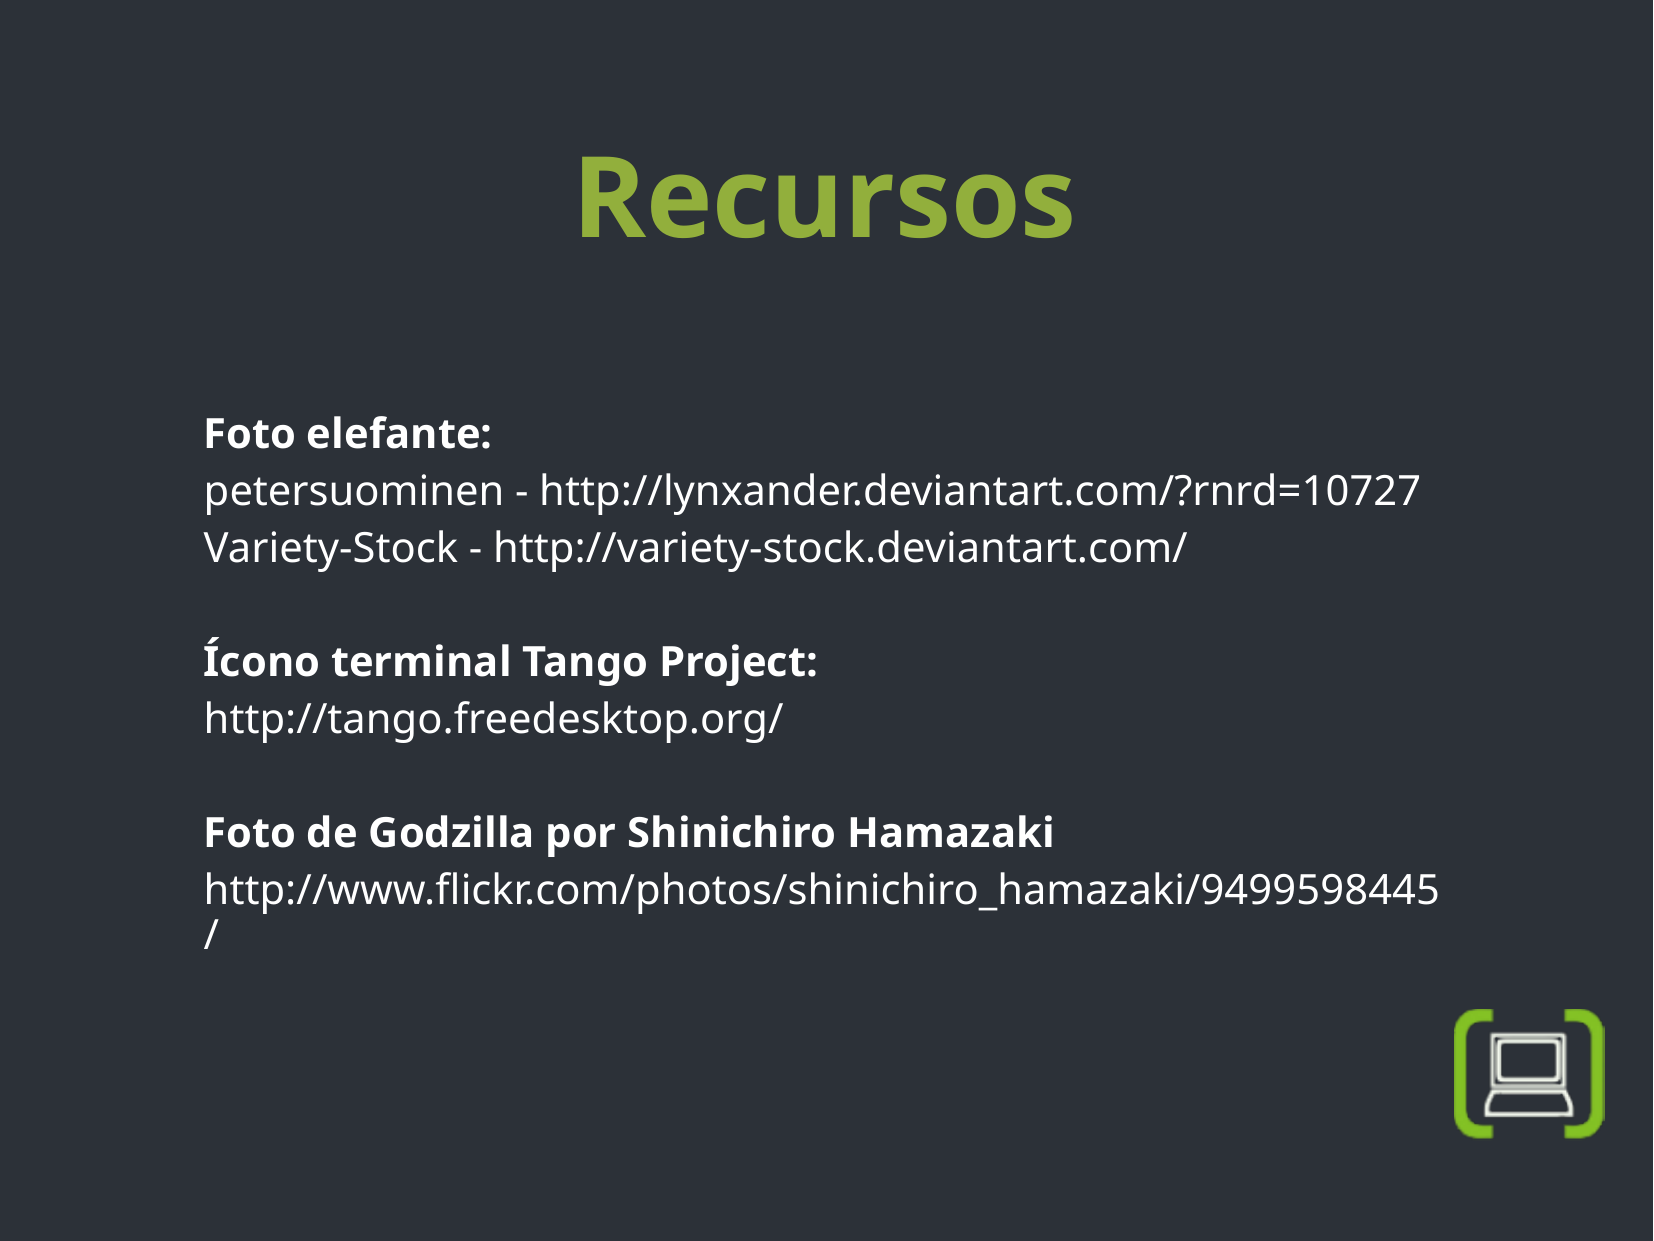

# Recursos
Foto elefante:
petersuominen - http://lynxander.deviantart.com/?rnrd=10727
Variety-Stock - http://variety-stock.deviantart.com/
Ícono terminal Tango Project:
http://tango.freedesktop.org/
Foto de Godzilla por Shinichiro Hamazaki
http://www.flickr.com/photos/shinichiro_hamazaki/9499598445/